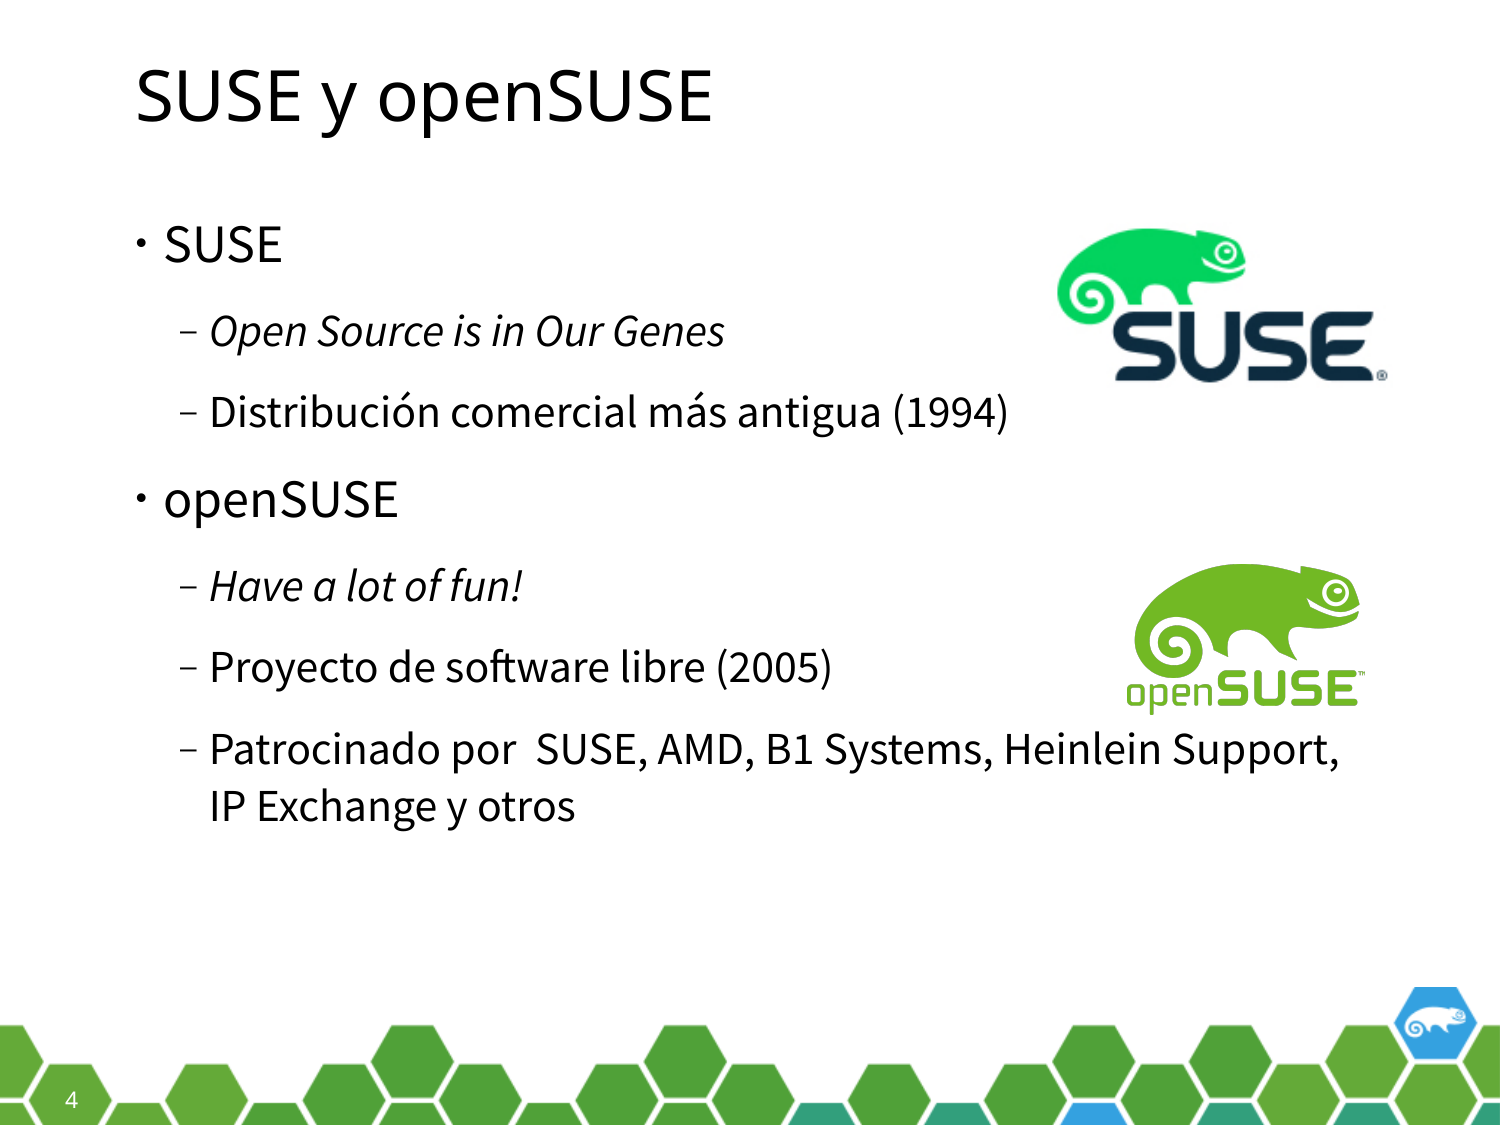

# SUSE y openSUSE
SUSE
Open Source is in Our Genes
Distribución comercial más antigua (1994)
openSUSE
Have a lot of fun!
Proyecto de software libre (2005)
Patrocinado por SUSE, AMD, B1 Systems, Heinlein Support, IP Exchange y otros